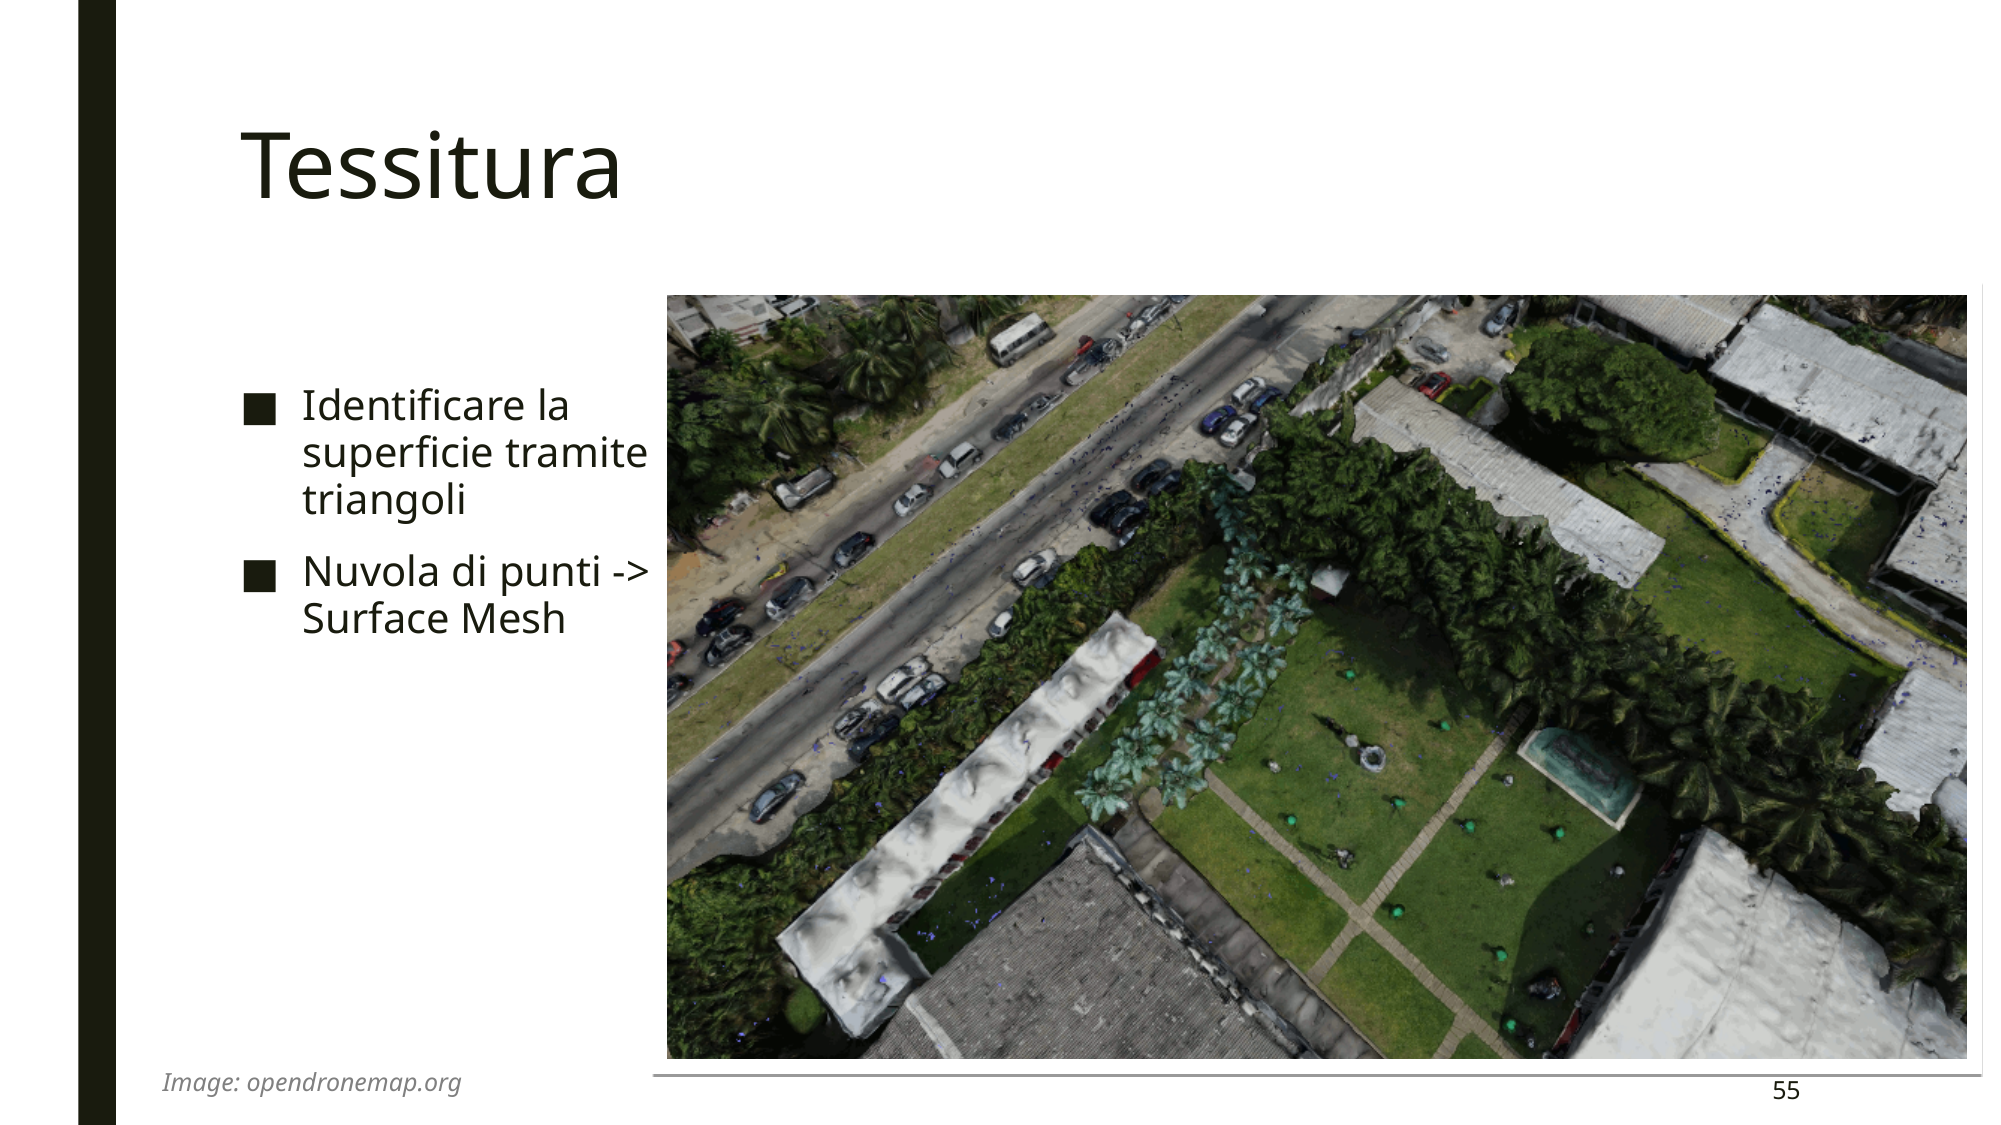

# Tessitura
Identificare la superficie tramite triangoli
Nuvola di punti ->
Surface Mesh
Image: opendronemap.org